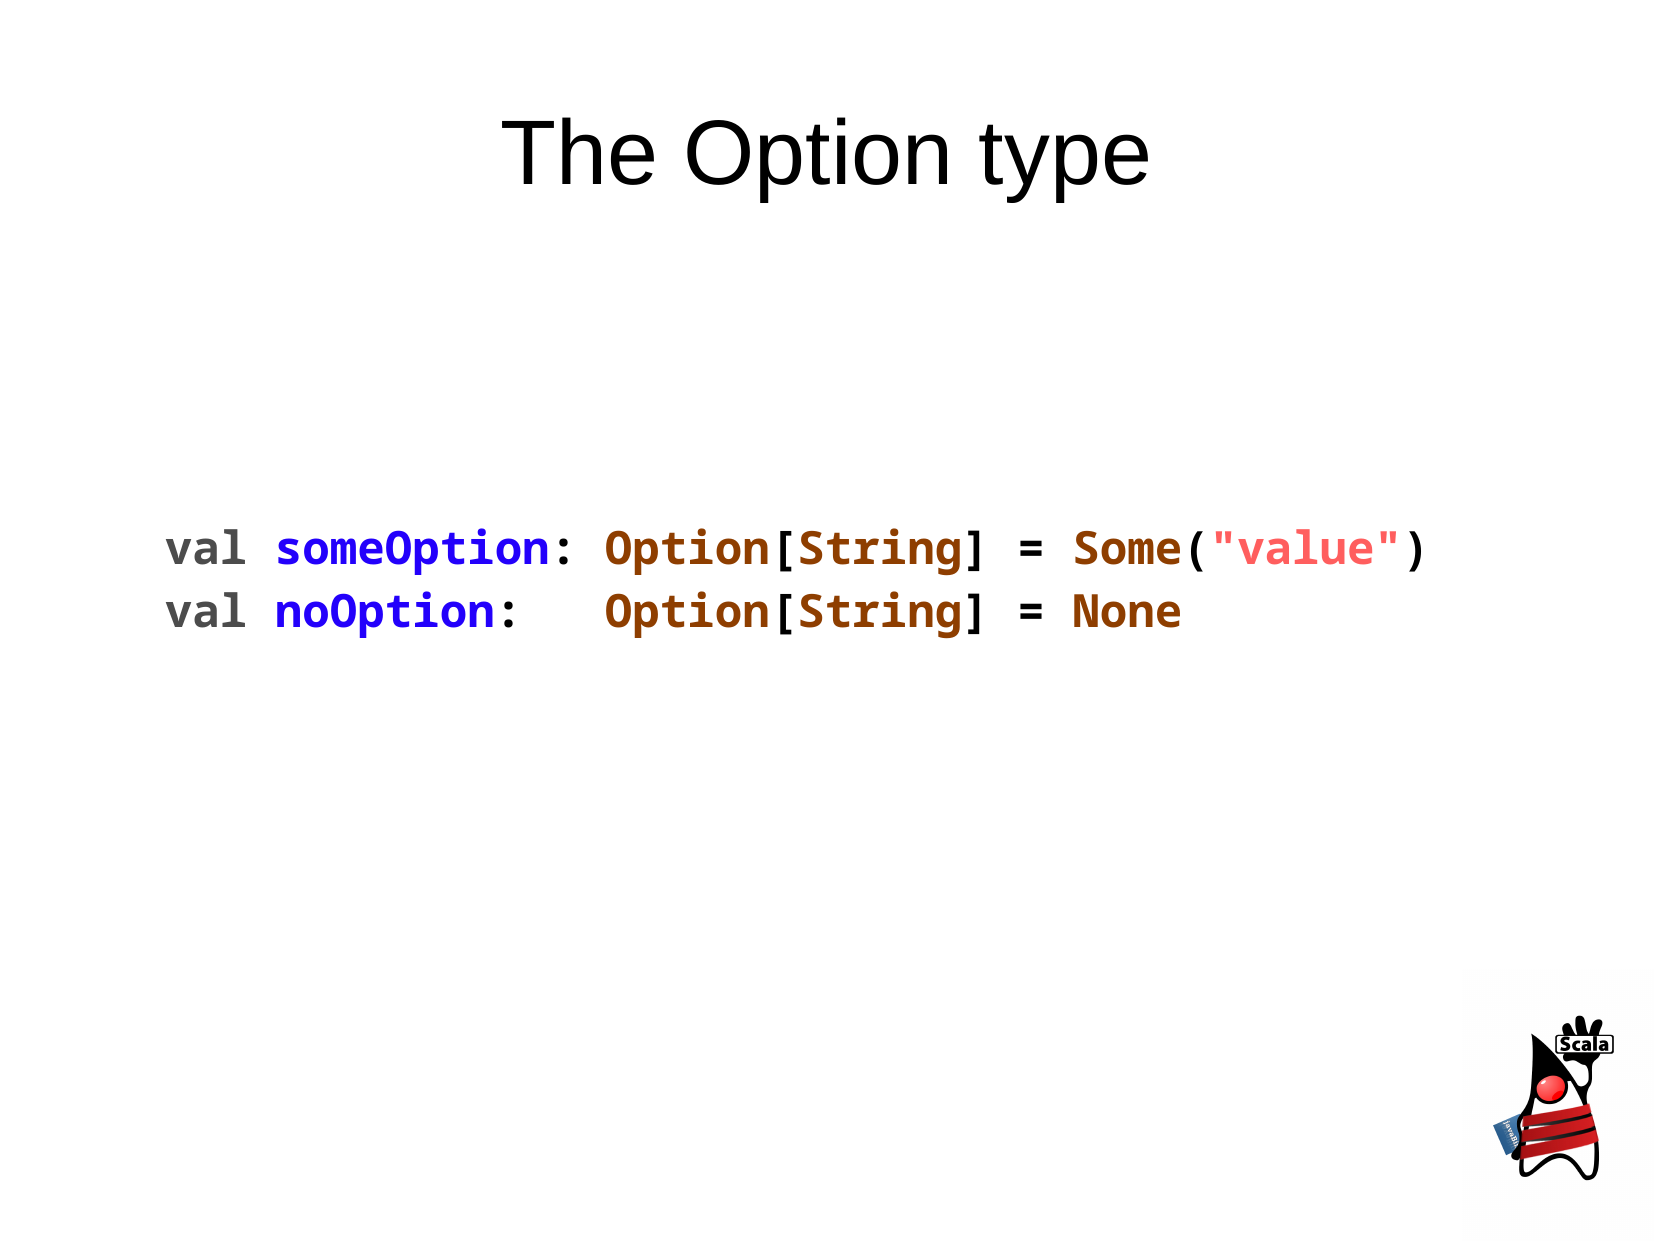

# The Option type
val someOption: Option[String] = Some("value")
val noOption: Option[String] = None